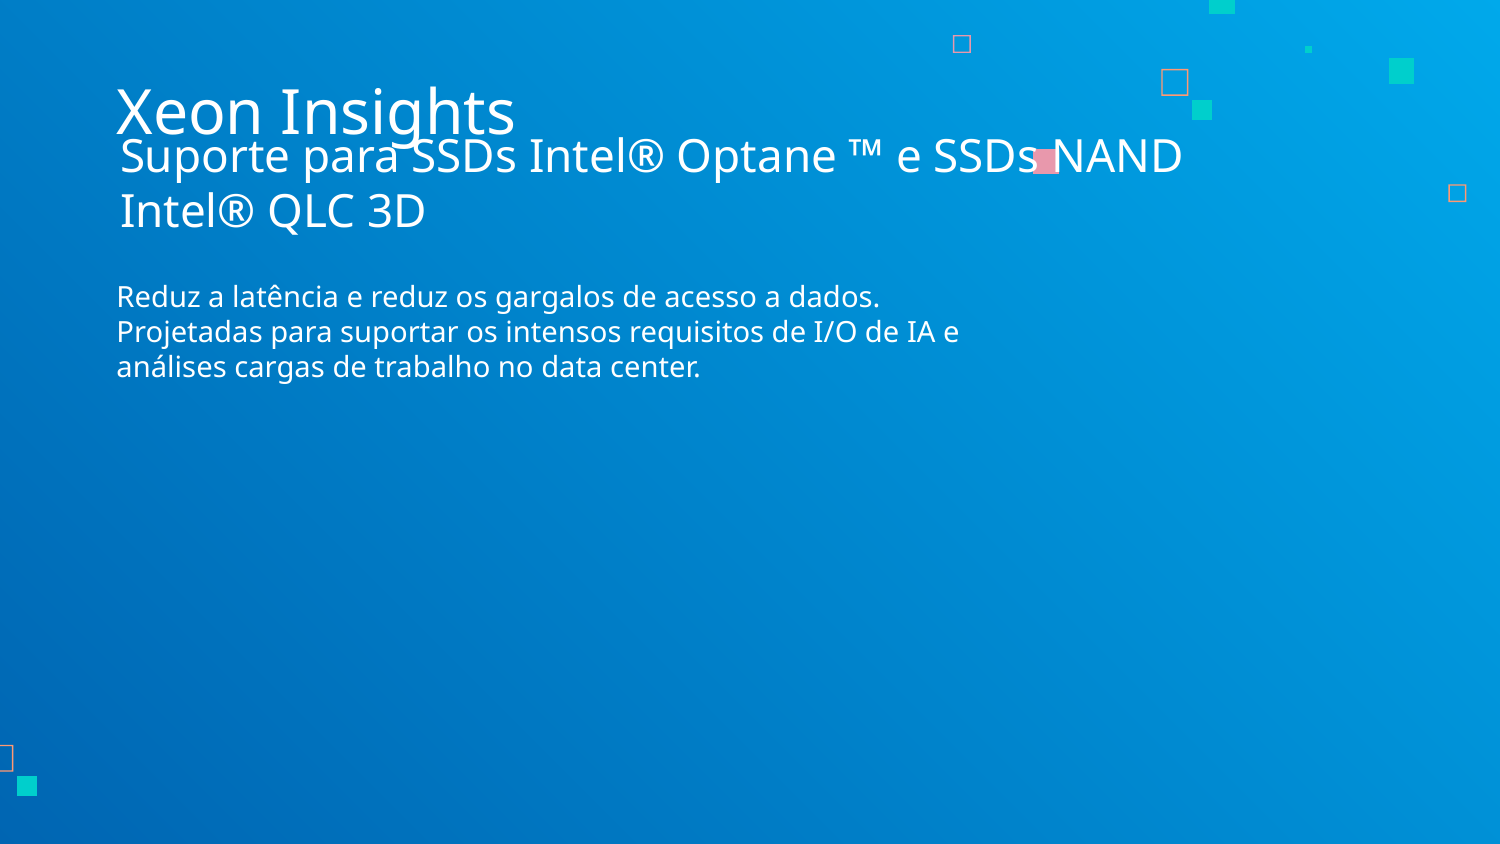

Xeon Insights
Suporte para SSDs Intel® Optane ™ e SSDs NAND Intel® QLC 3D
# Reduz a latência e reduz os gargalos de acesso a dados. Projetadas para suportar os intensos requisitos de I/O de IA e análises cargas de trabalho no data center.